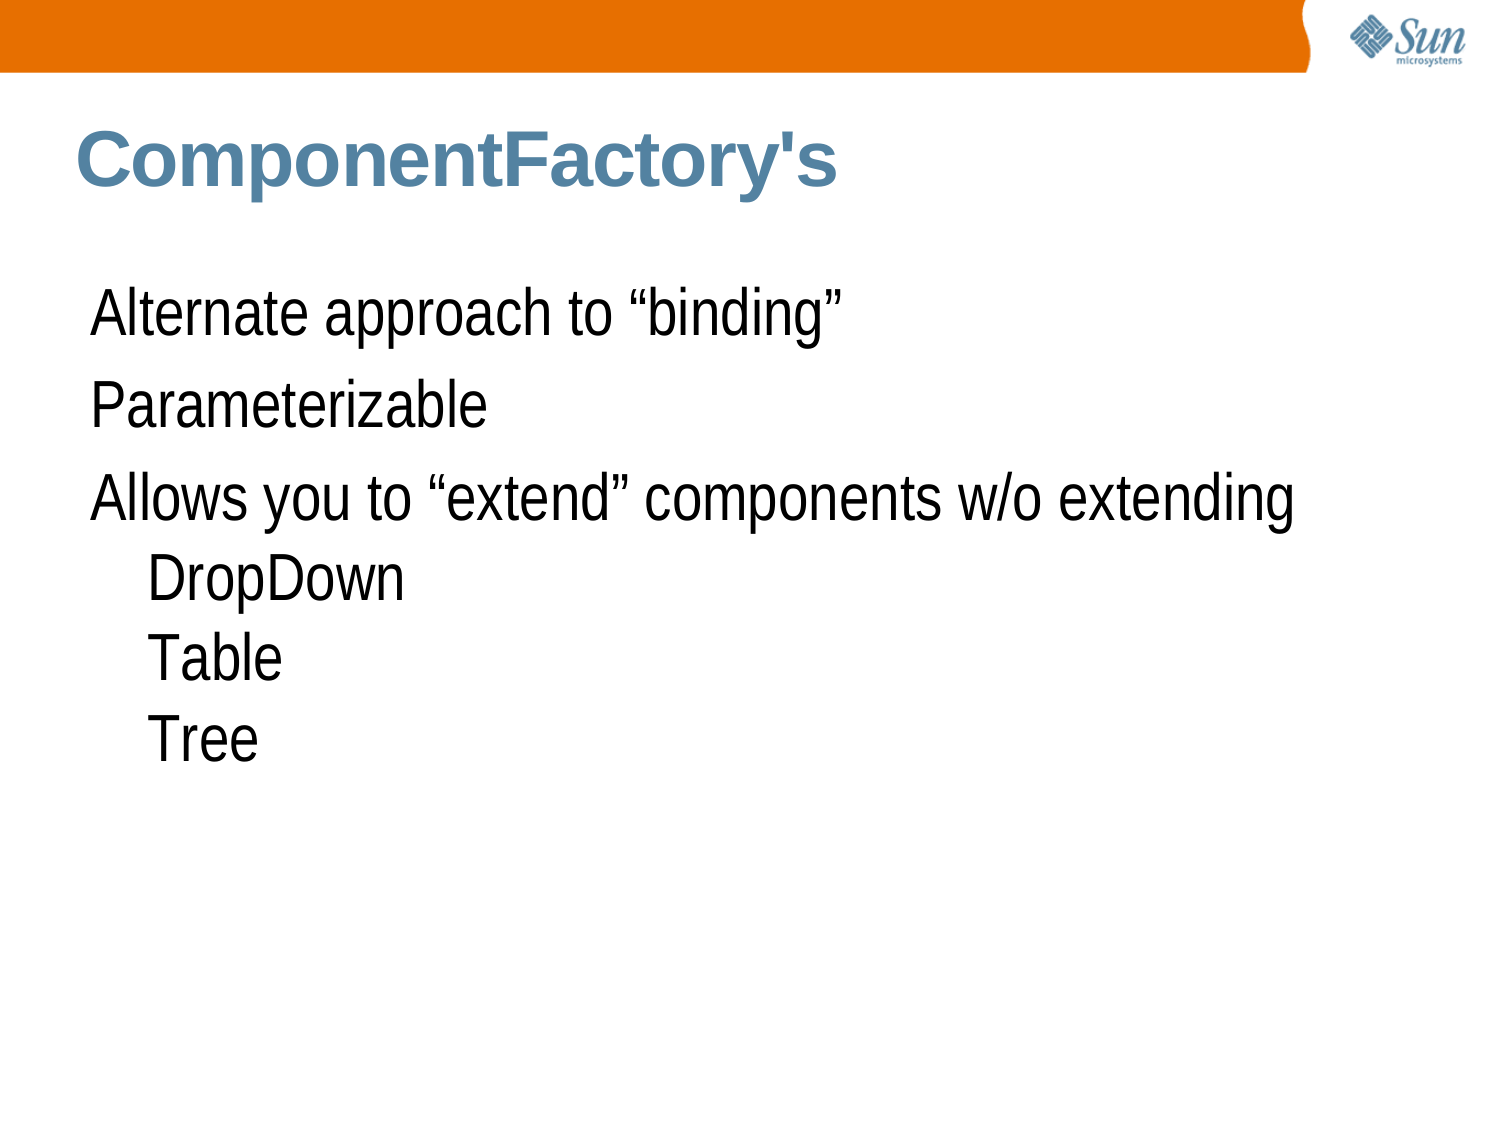

ComponentFactory's
# Alternate approach to “binding”
Parameterizable
Allows you to “extend” components w/o extending
DropDown
Table
Tree